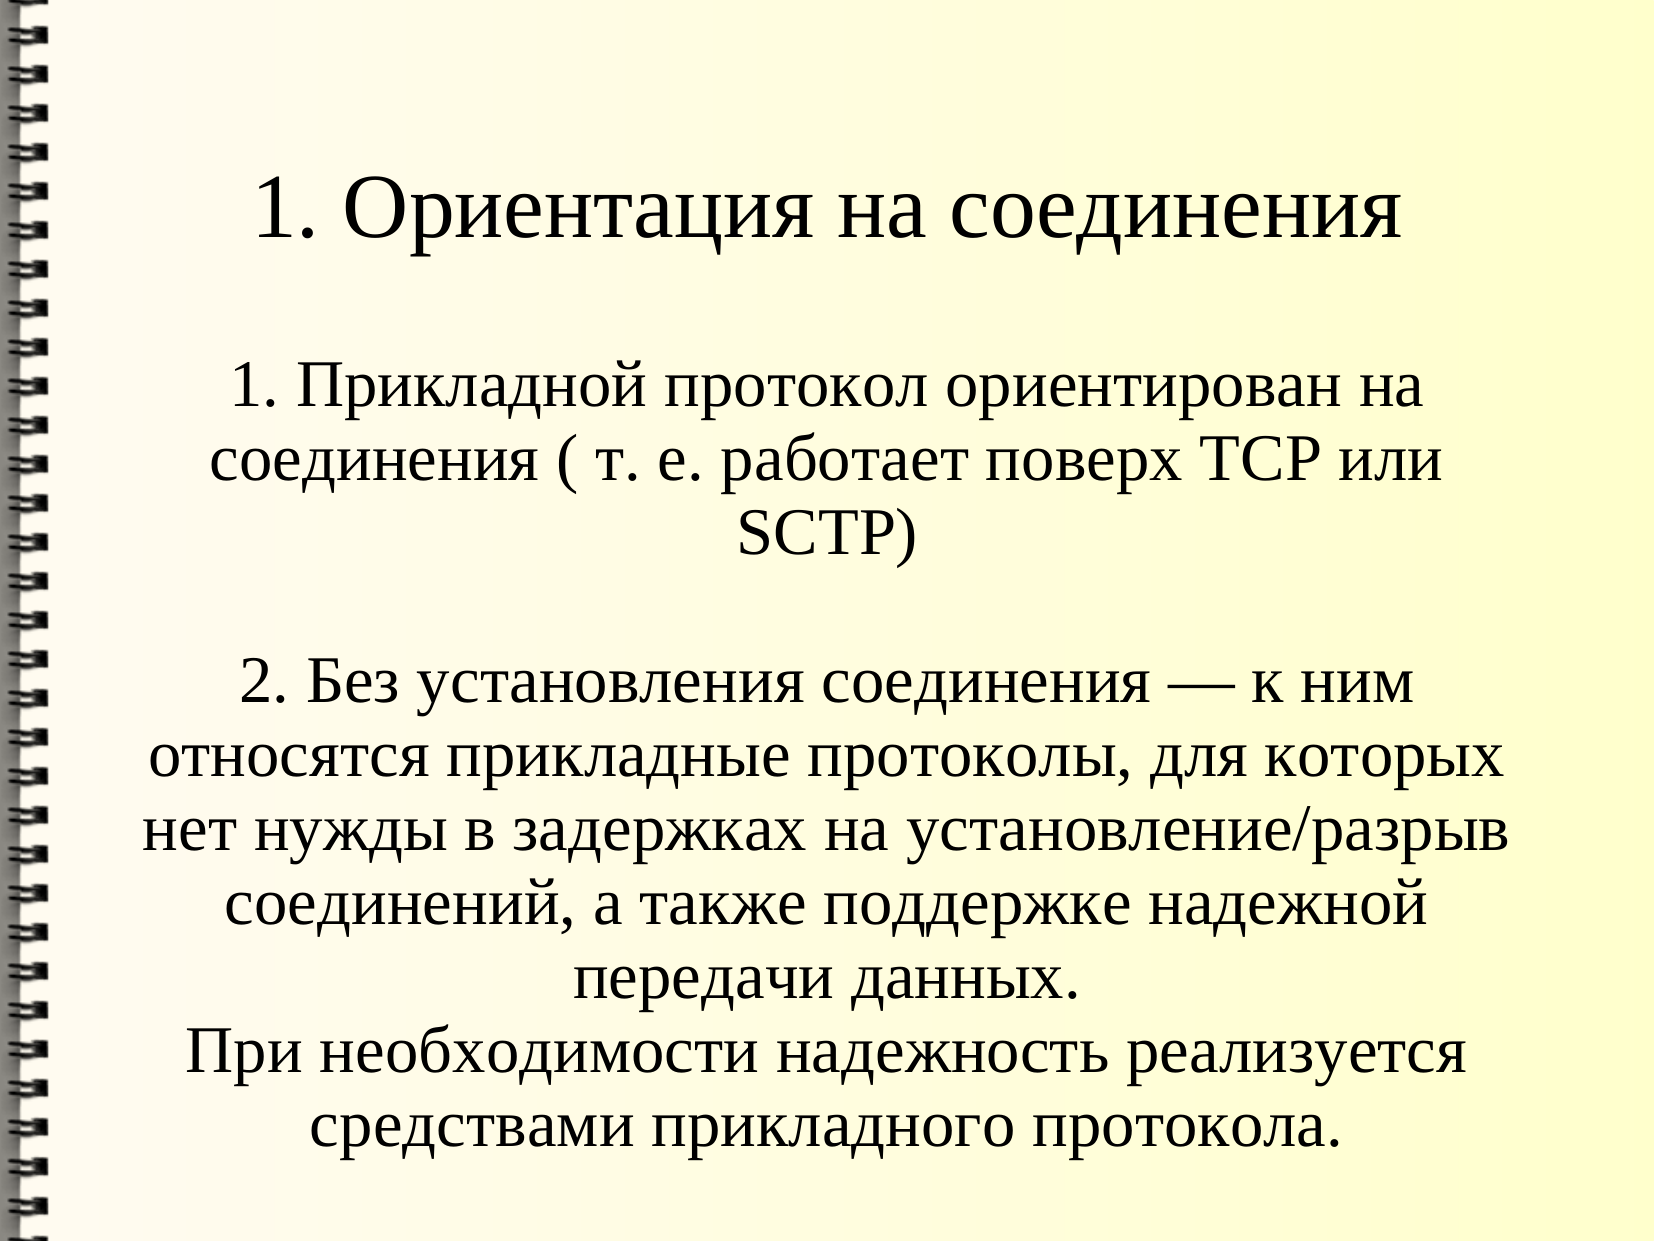

# 1. Ориентация на соединения
1. Прикладной протокол ориентирован на соединения ( т. е. работает поверх TCP или SCTP)
2. Без установления соединения — к ним относятся прикладные протоколы, для которых нет нужды в задержках на установление/разрыв соединений, а также поддержке надежной передачи данных.
При необходимости надежность реализуется средствами прикладного протокола.